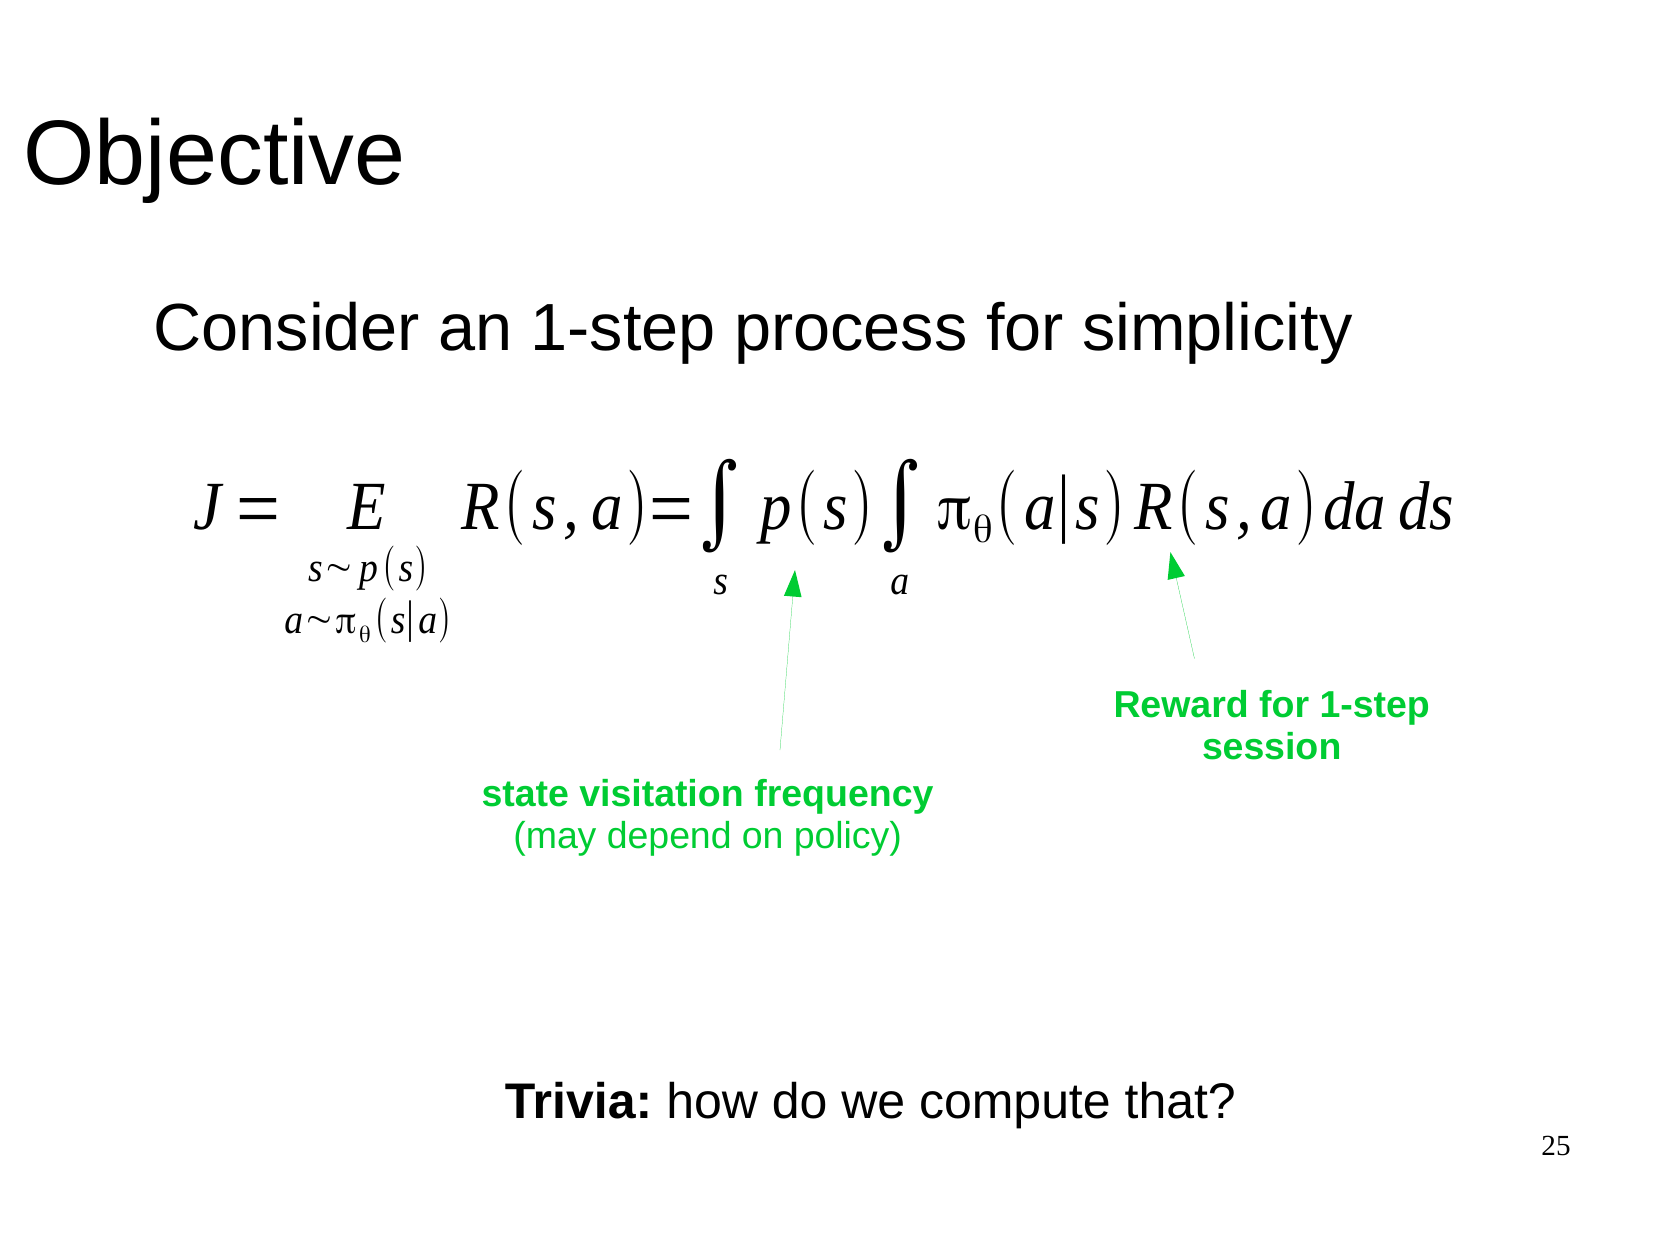

# Objective
Consider an 1-step process for simplicity
Reward for 1-step
session
state visitation frequency
(may depend on policy)
Trivia: how do we compute that?
25